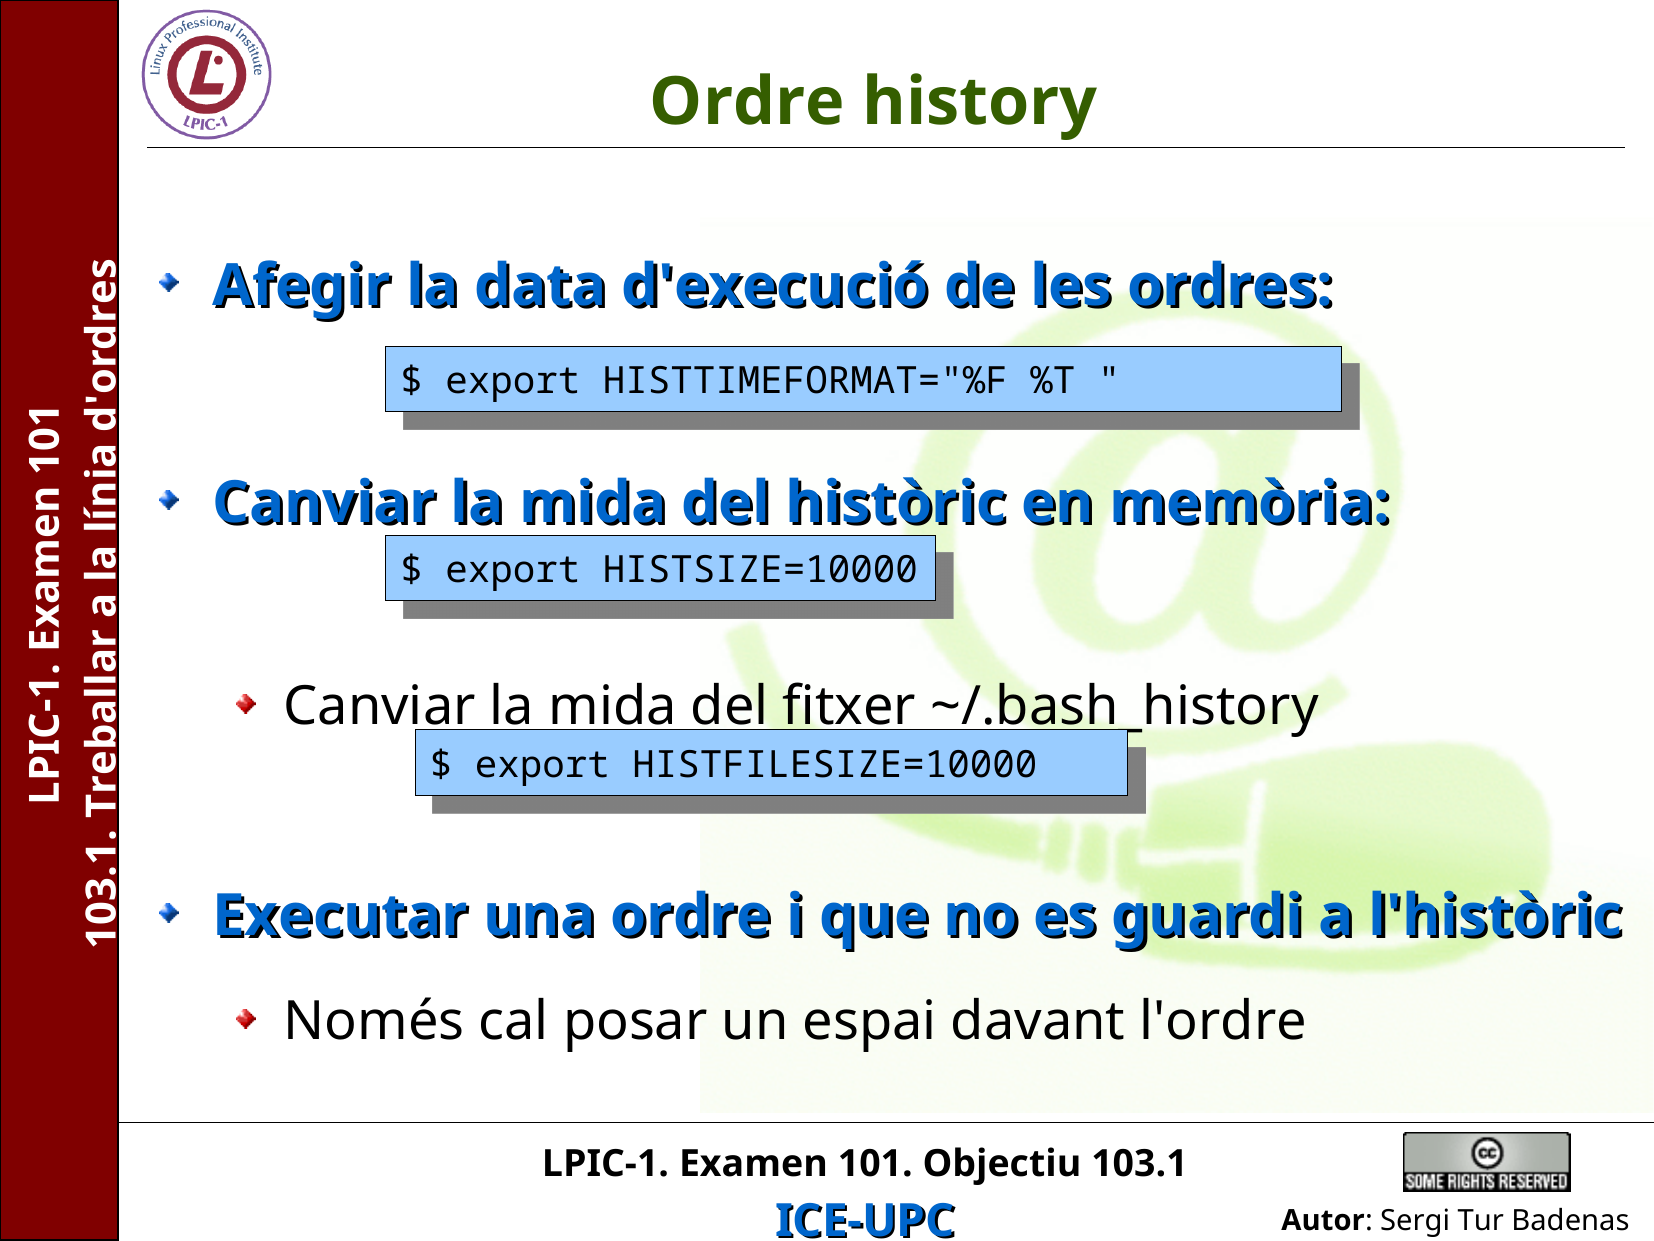

# Ordre history
Afegir la data d'execució de les ordres:
Canviar la mida del històric en memòria:
Canviar la mida del fitxer ~/.bash_history
Executar una ordre i que no es guardi a l'històric
Només cal posar un espai davant l'ordre
$ export HISTTIMEFORMAT="%F %T "
$ export HISTSIZE=10000
$ export HISTFILESIZE=10000